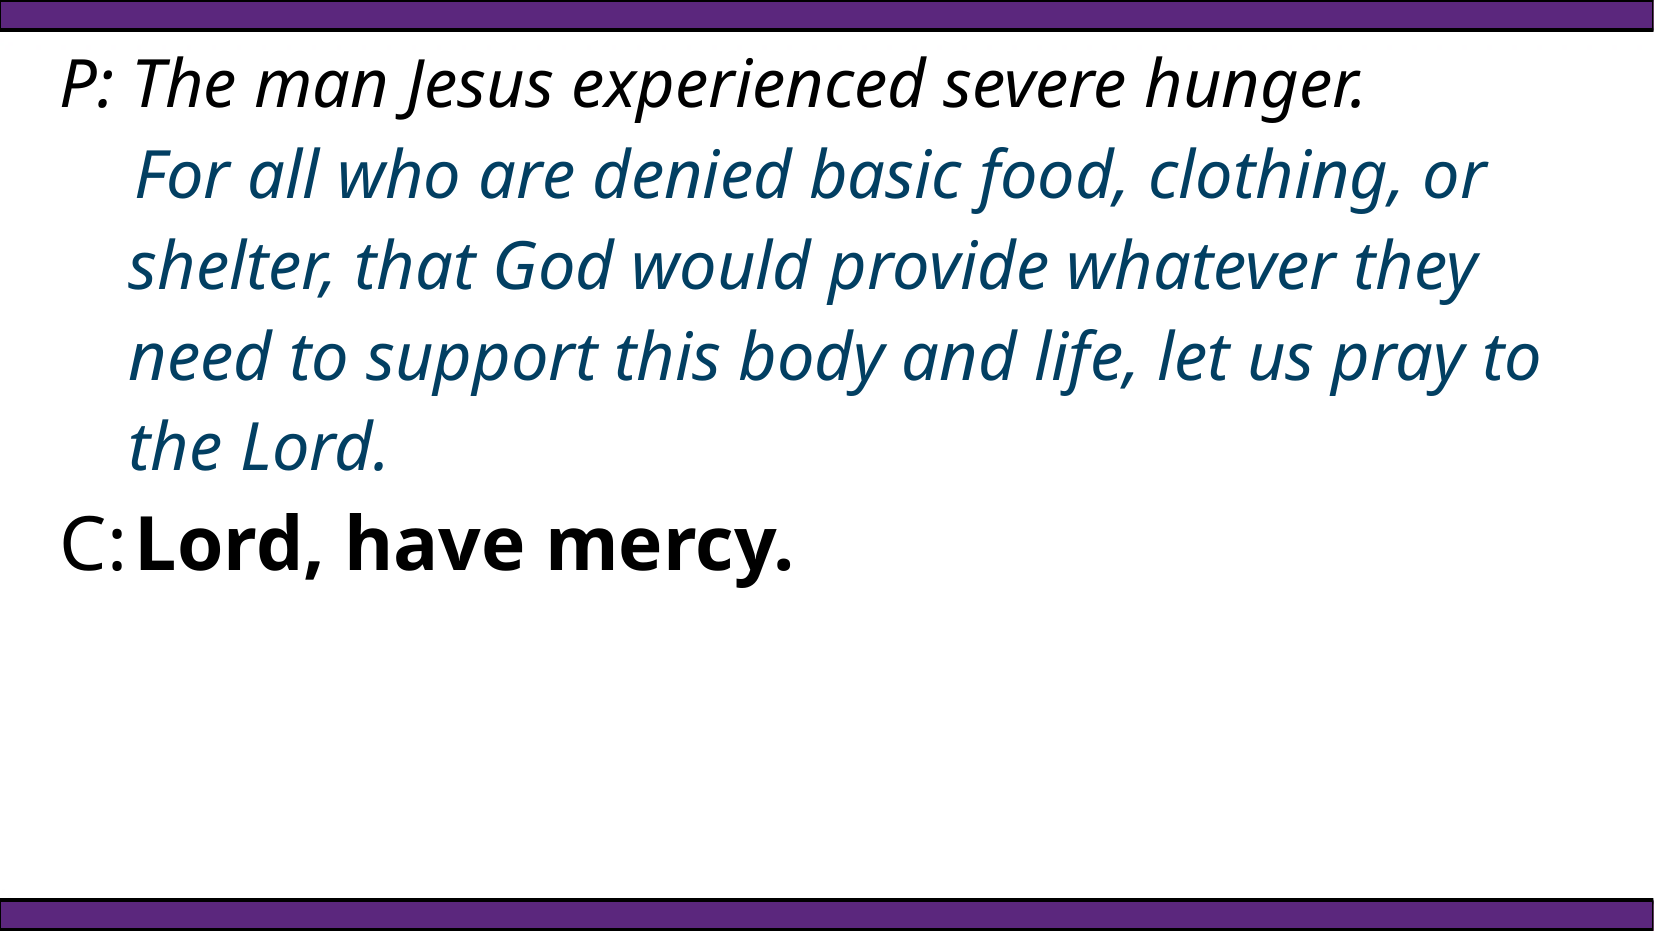

P: The man Jesus experienced severe hunger.
	For all who are denied basic food, clothing, or
 shelter, that God would provide whatever they
 need to support this body and life, let us pray to
 the Lord.
C:	Lord, have mercy.